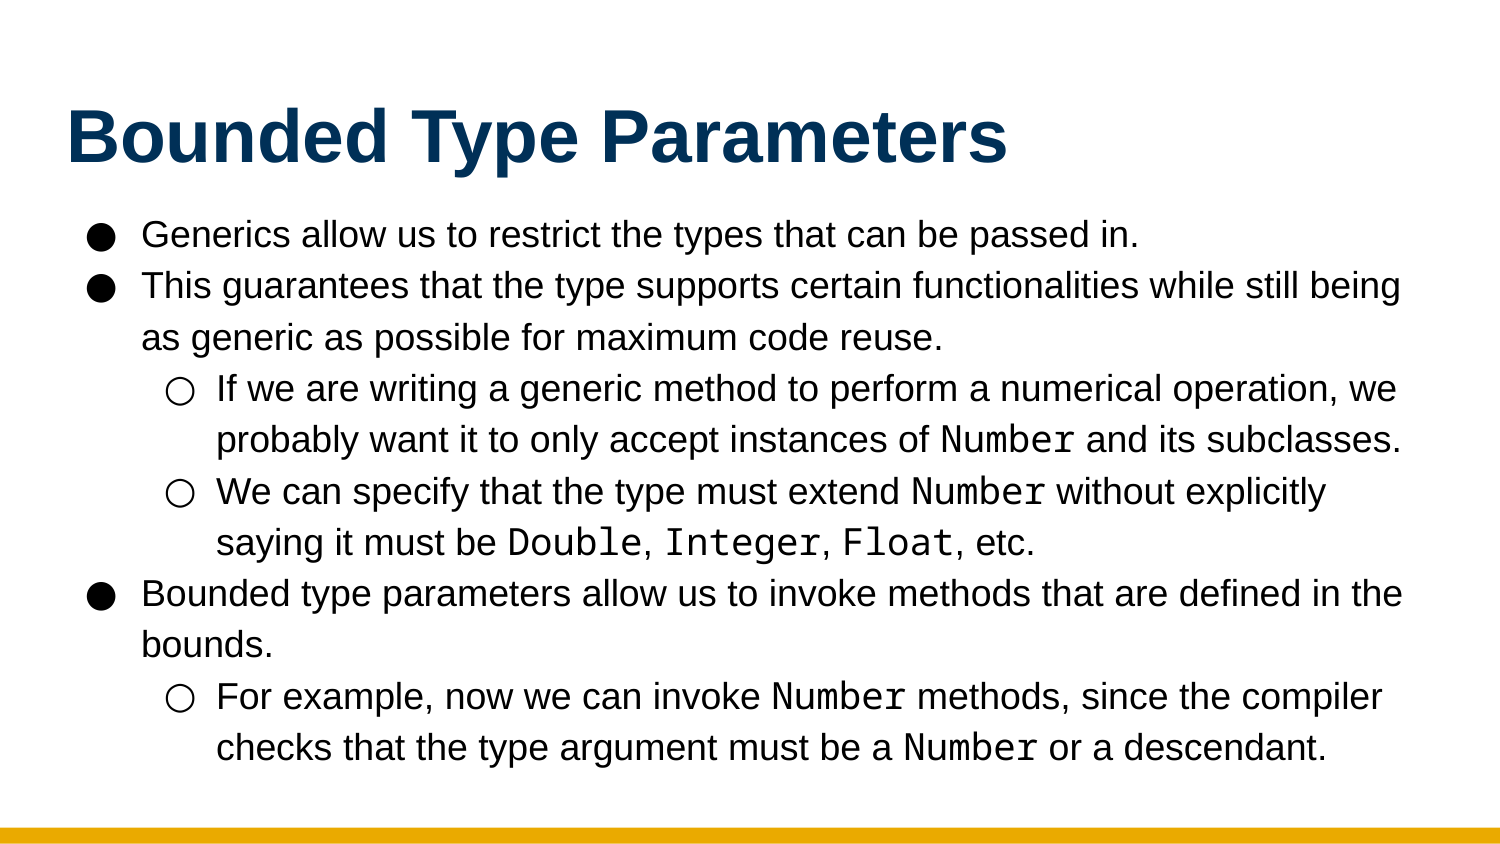

# Bounded Type Parameters
Generics allow us to restrict the types that can be passed in.
This guarantees that the type supports certain functionalities while still being as generic as possible for maximum code reuse.
If we are writing a generic method to perform a numerical operation, we probably want it to only accept instances of Number and its subclasses.
We can specify that the type must extend Number without explicitly saying it must be Double, Integer, Float, etc.
Bounded type parameters allow us to invoke methods that are defined in the bounds.
For example, now we can invoke Number methods, since the compiler checks that the type argument must be a Number or a descendant.